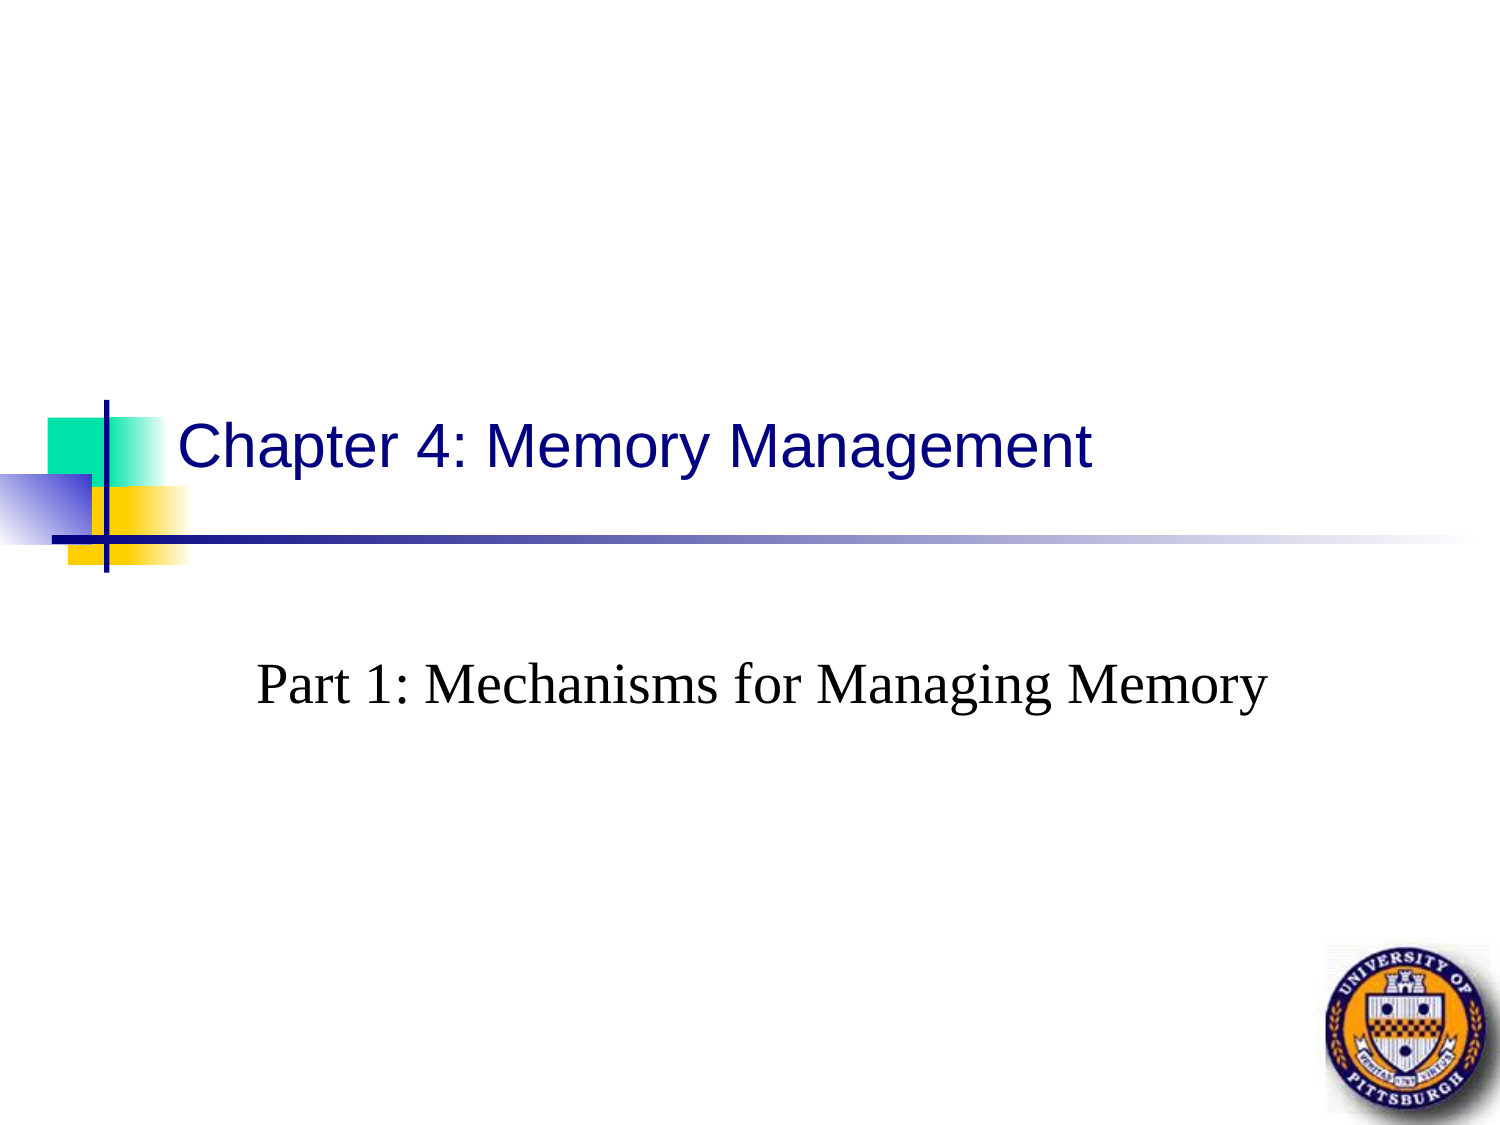

# Chapter 4: Memory Management
Part 1: Mechanisms for Managing Memory